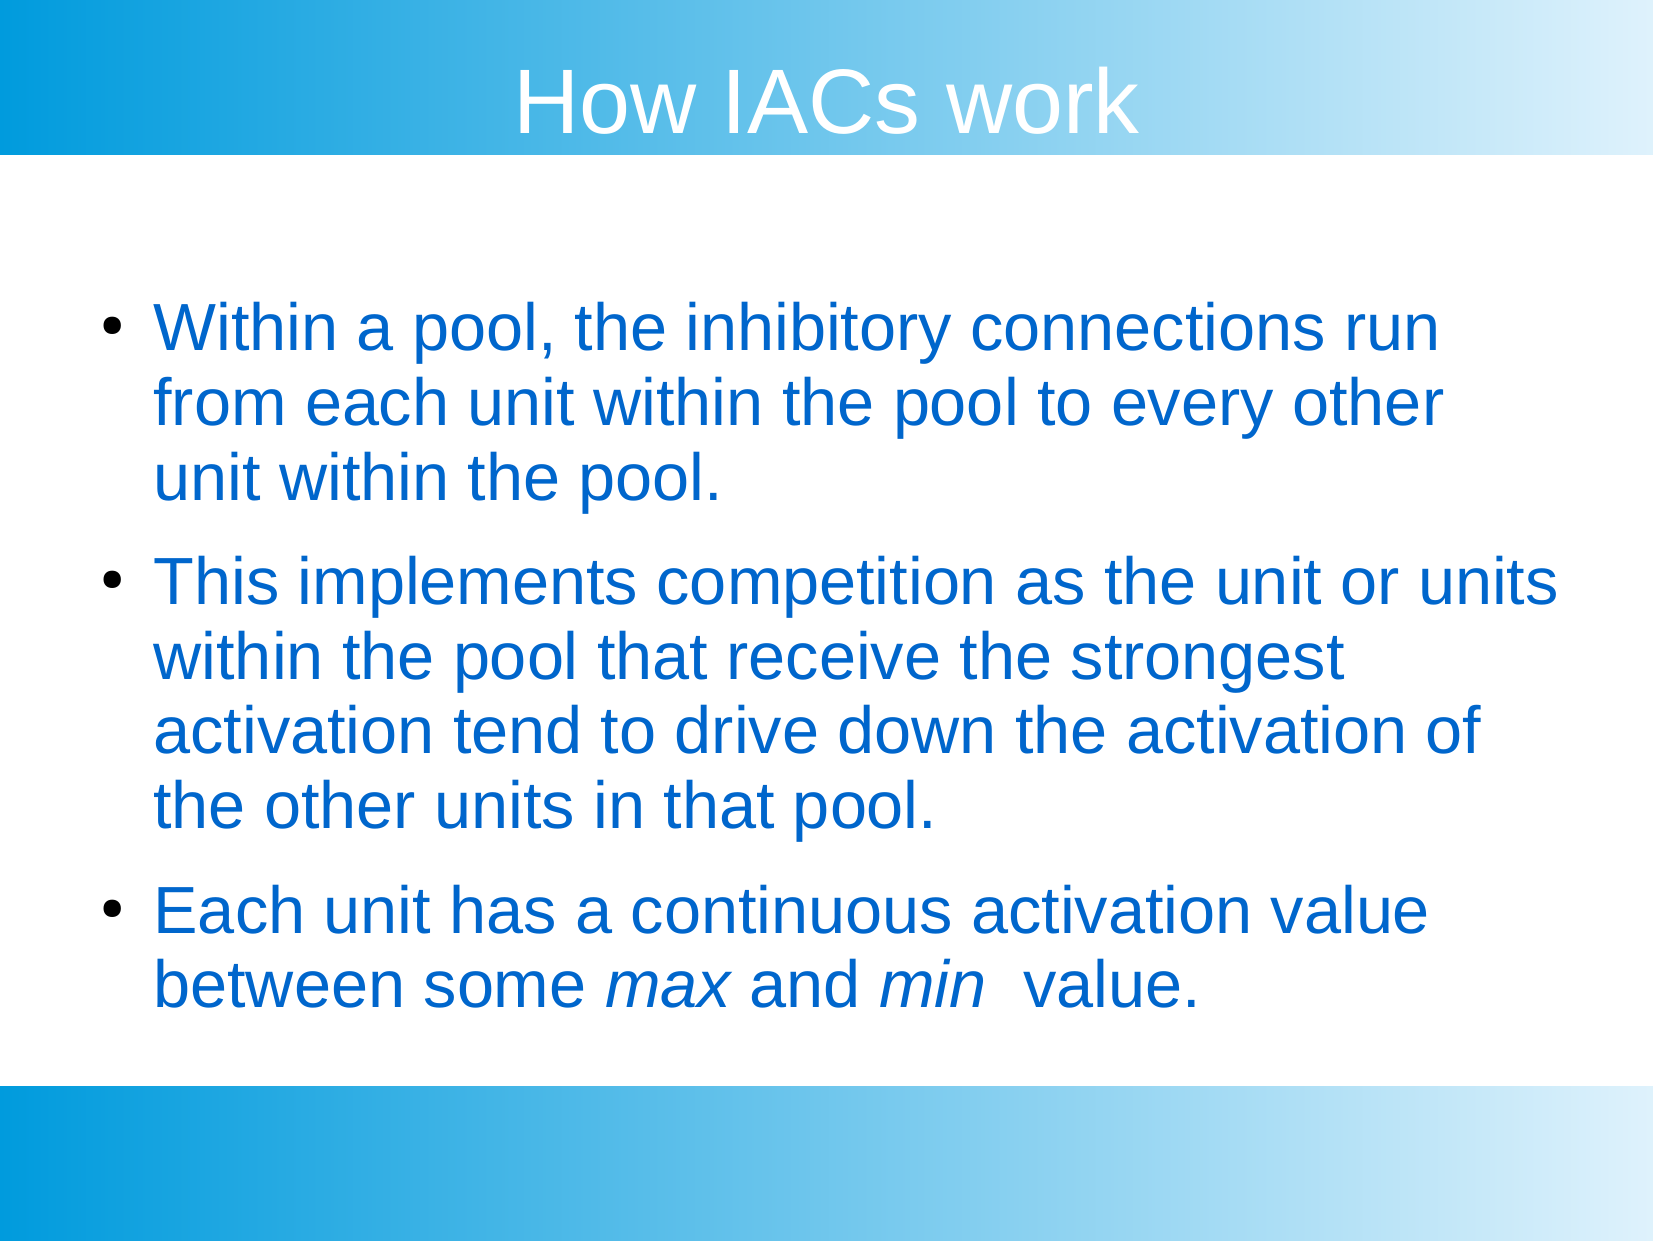

# How IACs work
Within a pool, the inhibitory connections run from each unit within the pool to every other unit within the pool.
This implements competition as the unit or units within the pool that receive the strongest activation tend to drive down the activation of the other units in that pool.
Each unit has a continuous activation value between some max and min value.